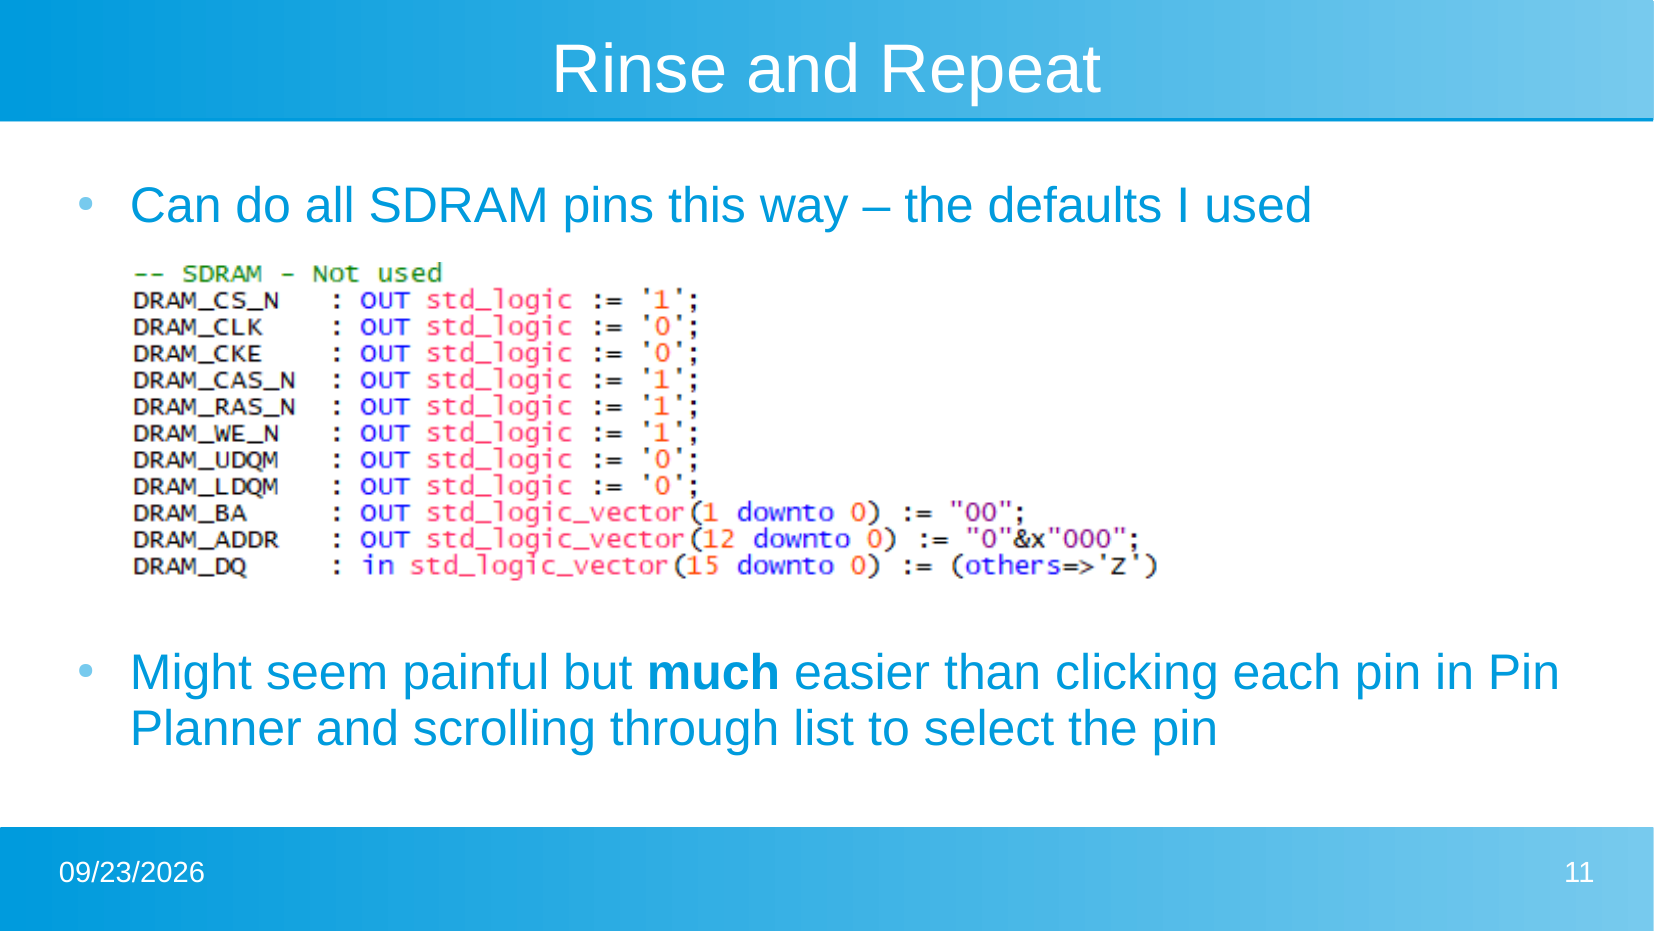

# Rinse and Repeat
Can do all SDRAM pins this way – the defaults I used
Might seem painful but much easier than clicking each pin in Pin Planner and scrolling through list to select the pin
11